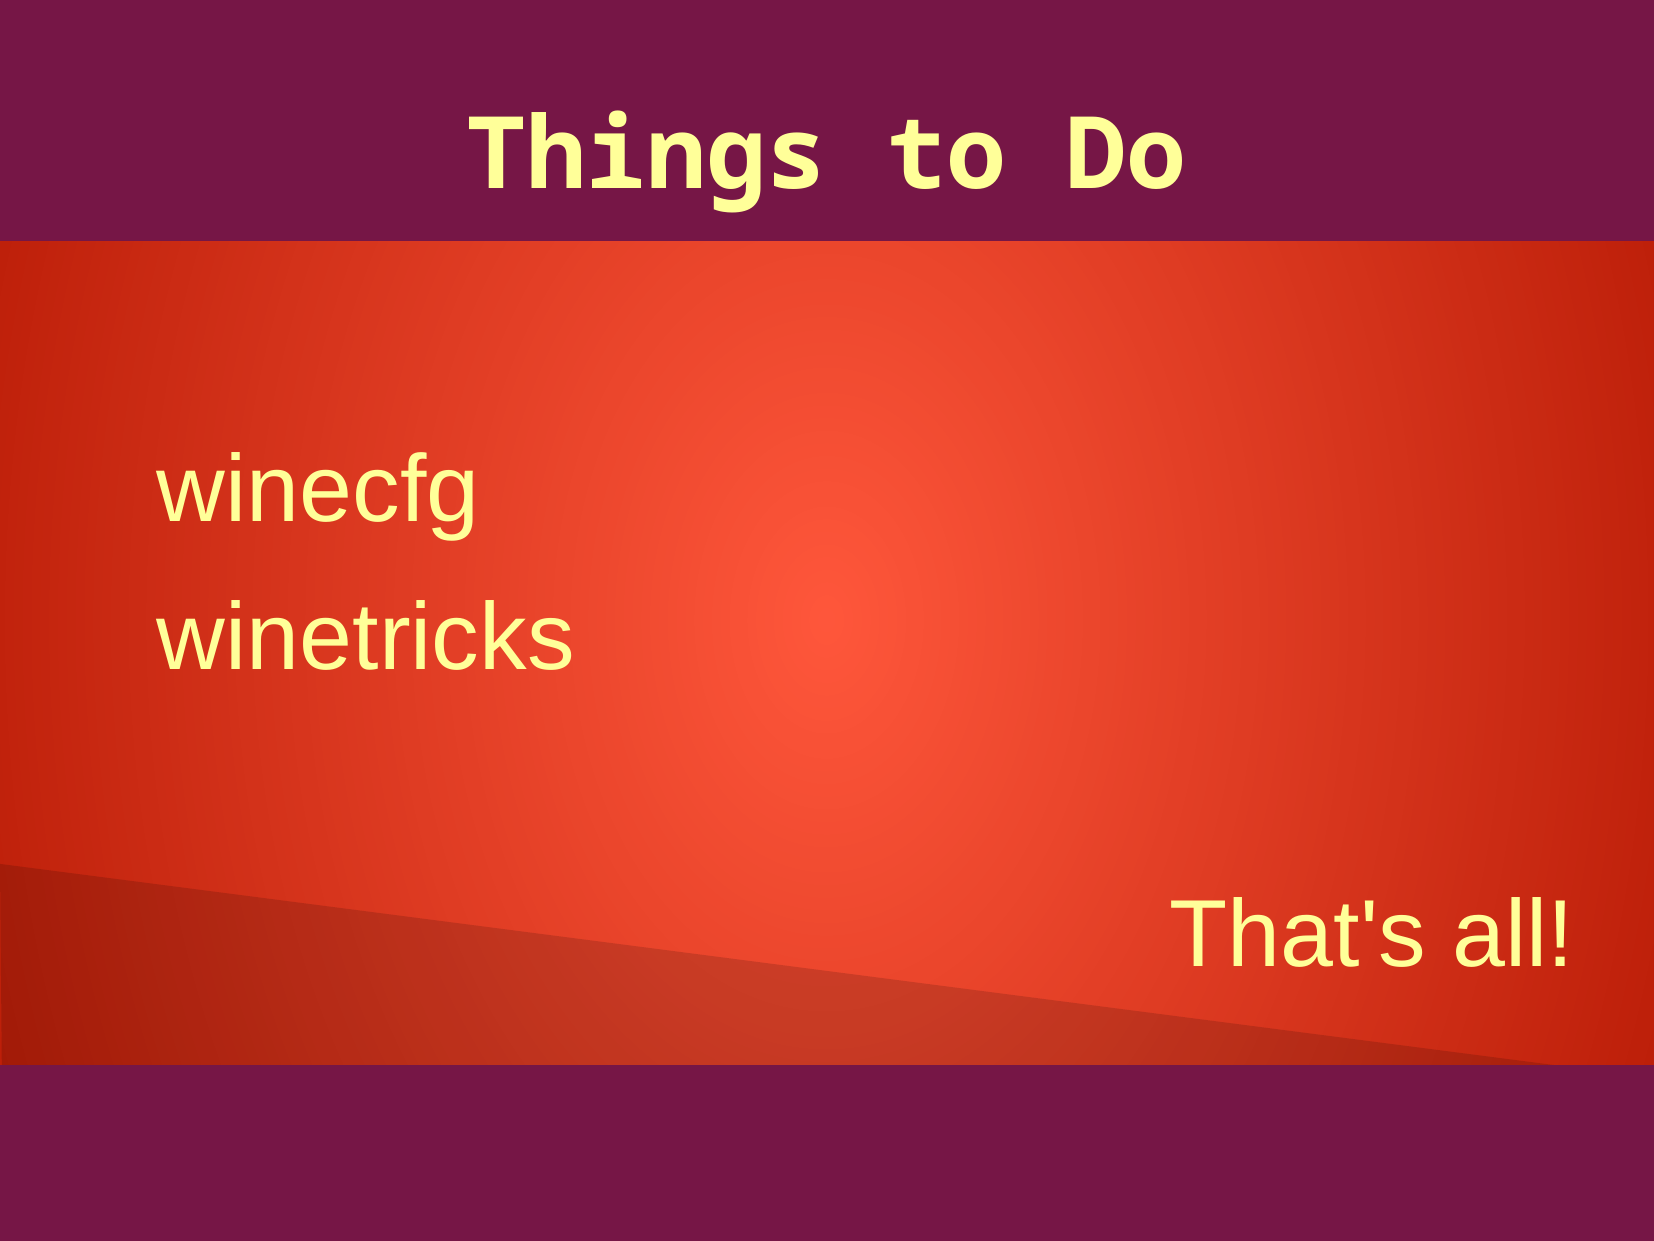

# Things to Do
winecfg
winetricks
That's all!